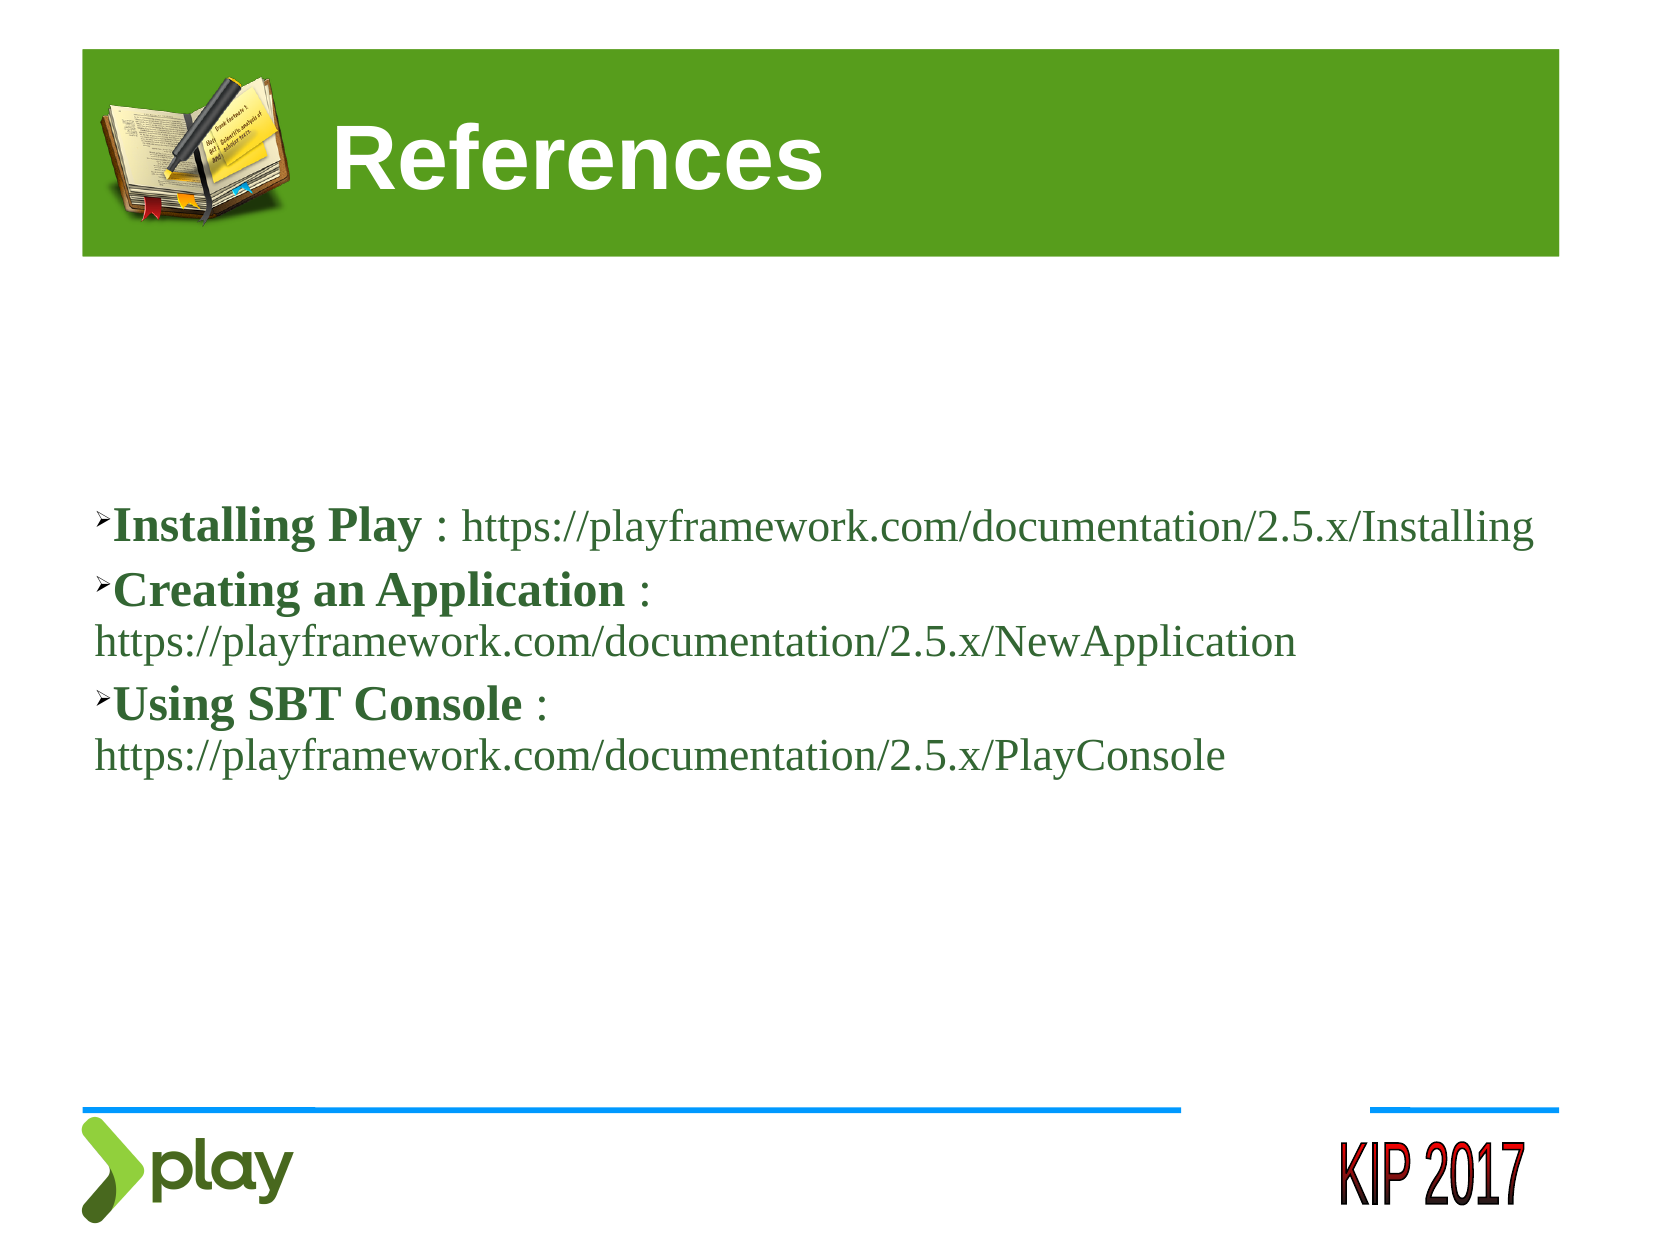

# Introduction to Play
References
Installing Play : https://playframework.com/documentation/2.5.x/Installing
Creating an Application : https://playframework.com/documentation/2.5.x/NewApplication
Using SBT Console : https://playframework.com/documentation/2.5.x/PlayConsole